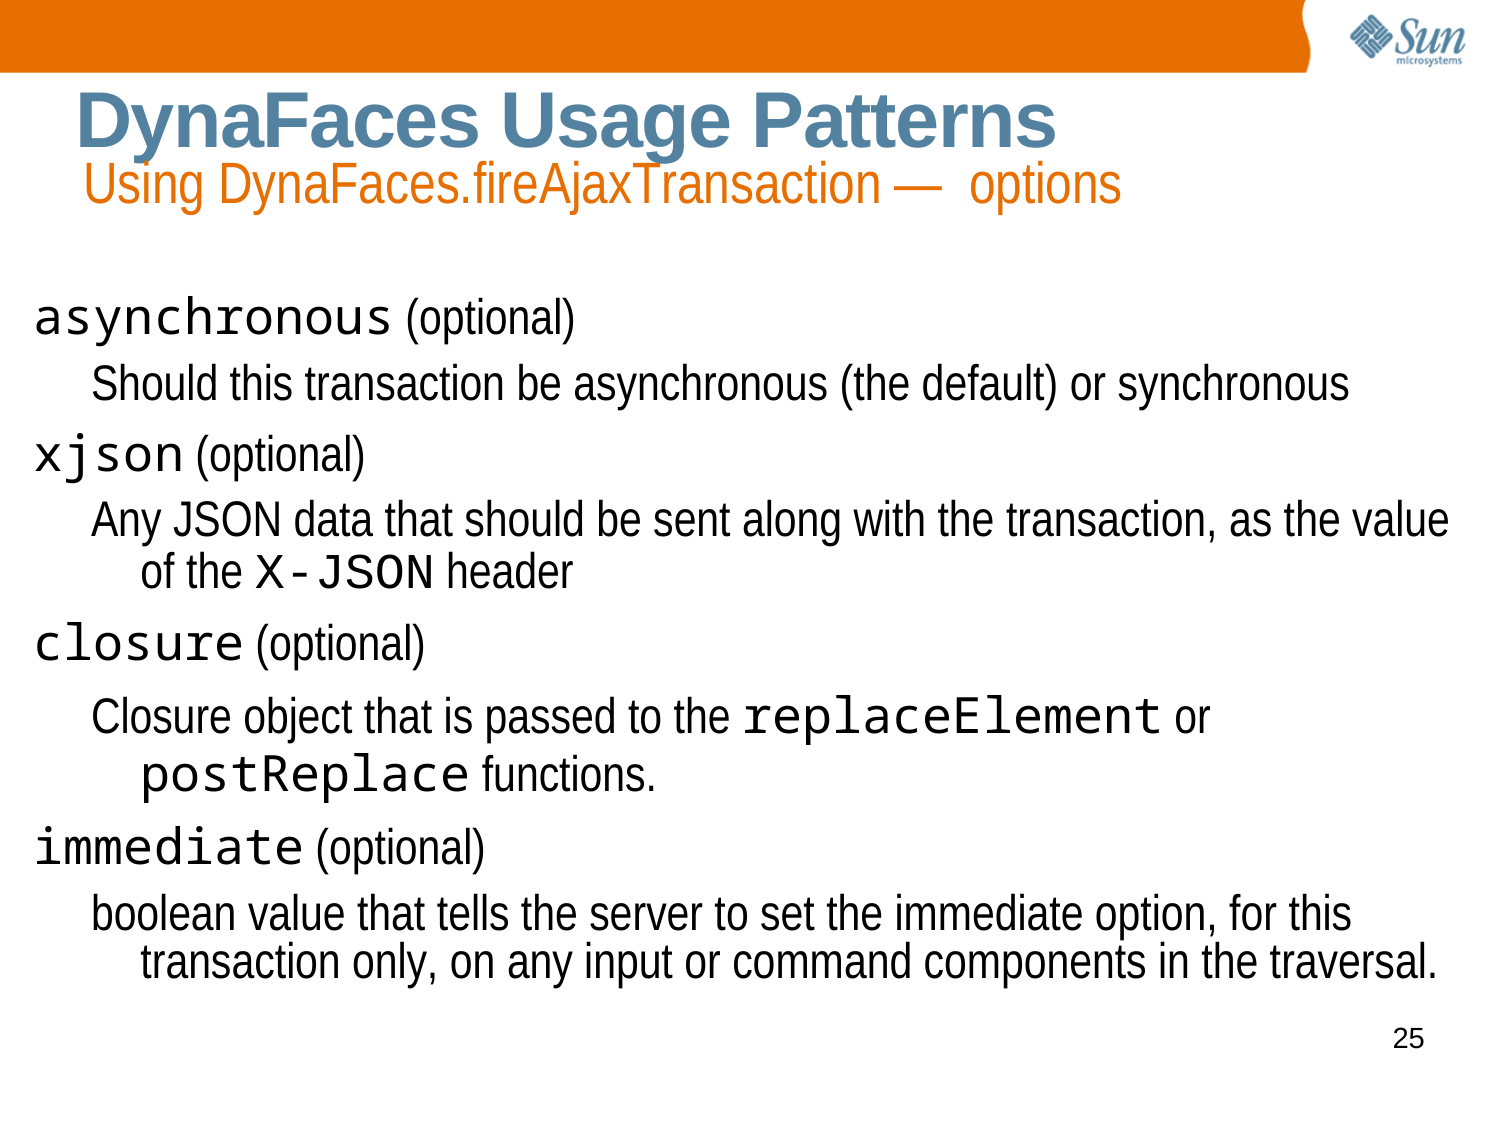

# DynaFaces Usage Patterns
Using DynaFaces.fireAjaxTransaction — options
asynchronous (optional)
Should this transaction be asynchronous (the default) or synchronous
xjson (optional)
Any JSON data that should be sent along with the transaction, as the value of the X-JSON header
closure (optional)
Closure object that is passed to the replaceElement or postReplace functions.
immediate (optional)
boolean value that tells the server to set the immediate option, for this transaction only, on any input or command components in the traversal.
25